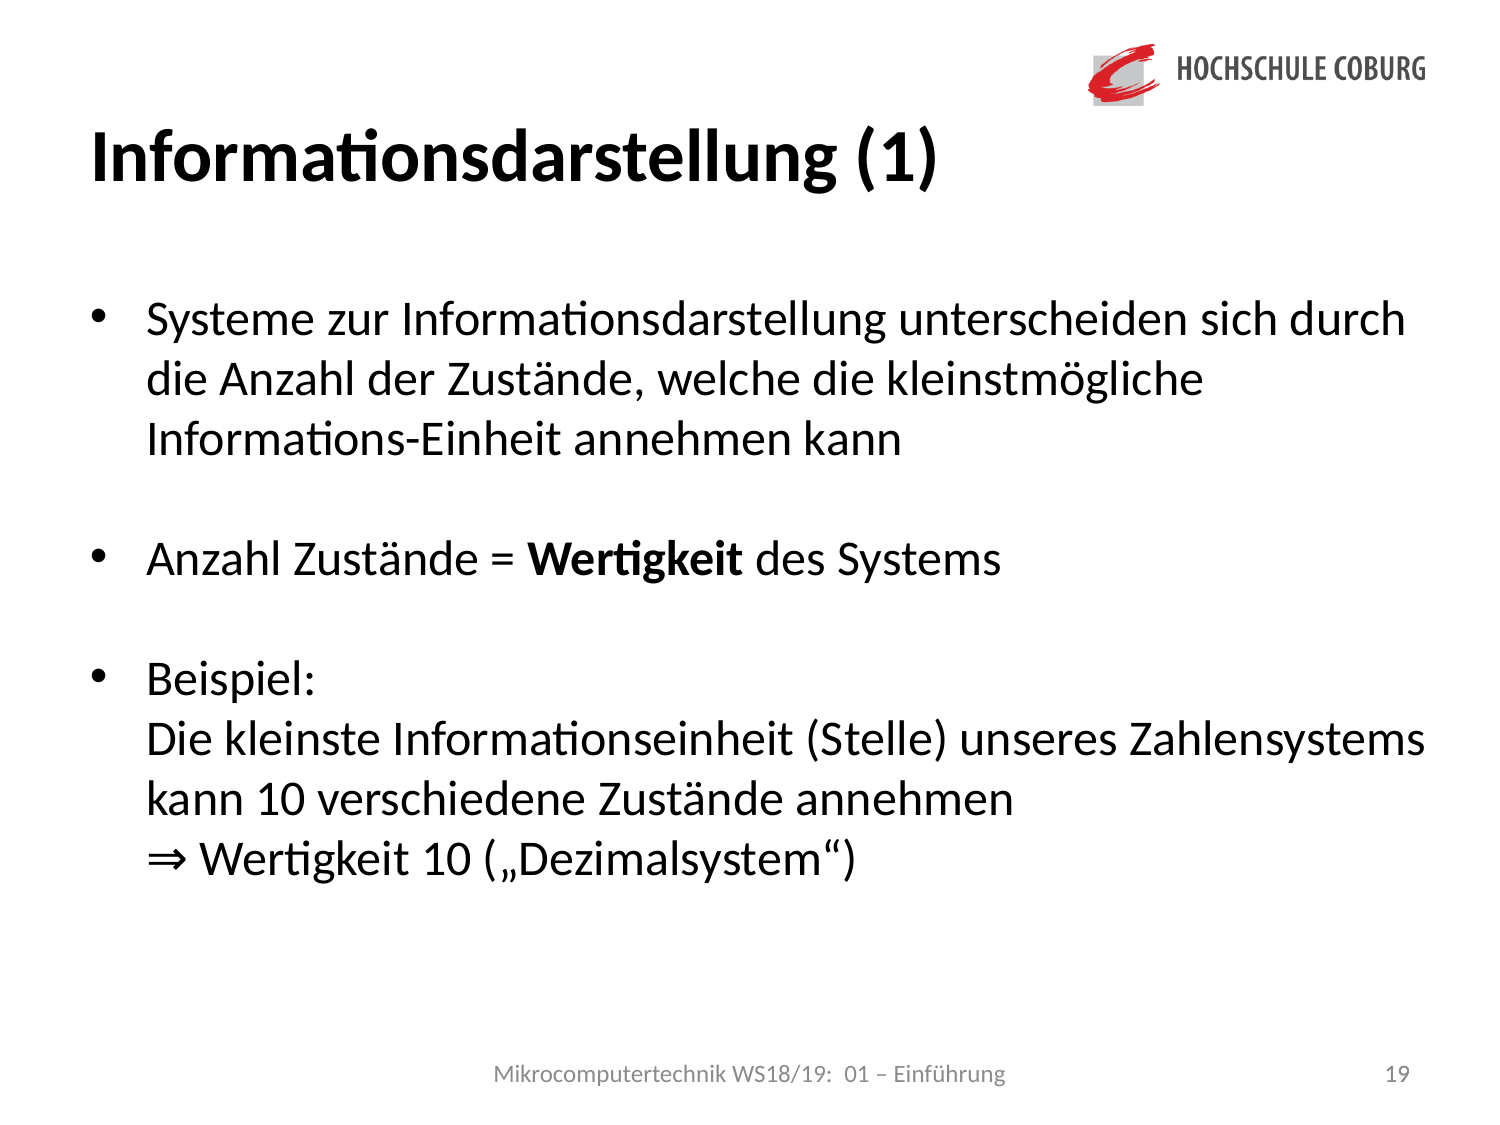

# Informationsdarstellung (1)
Systeme zur Informationsdarstellung unterscheiden sich durch die Anzahl der Zustände, welche die kleinstmögliche Informations-Einheit annehmen kann
Anzahl Zustände = Wertigkeit des Systems
Beispiel:
Die kleinste Informationseinheit (Stelle) unseres Zahlensystems kann 10 verschiedene Zustände annehmen
⇒ Wertigkeit 10 („Dezimalsystem“)
MCT01: Einführung
19